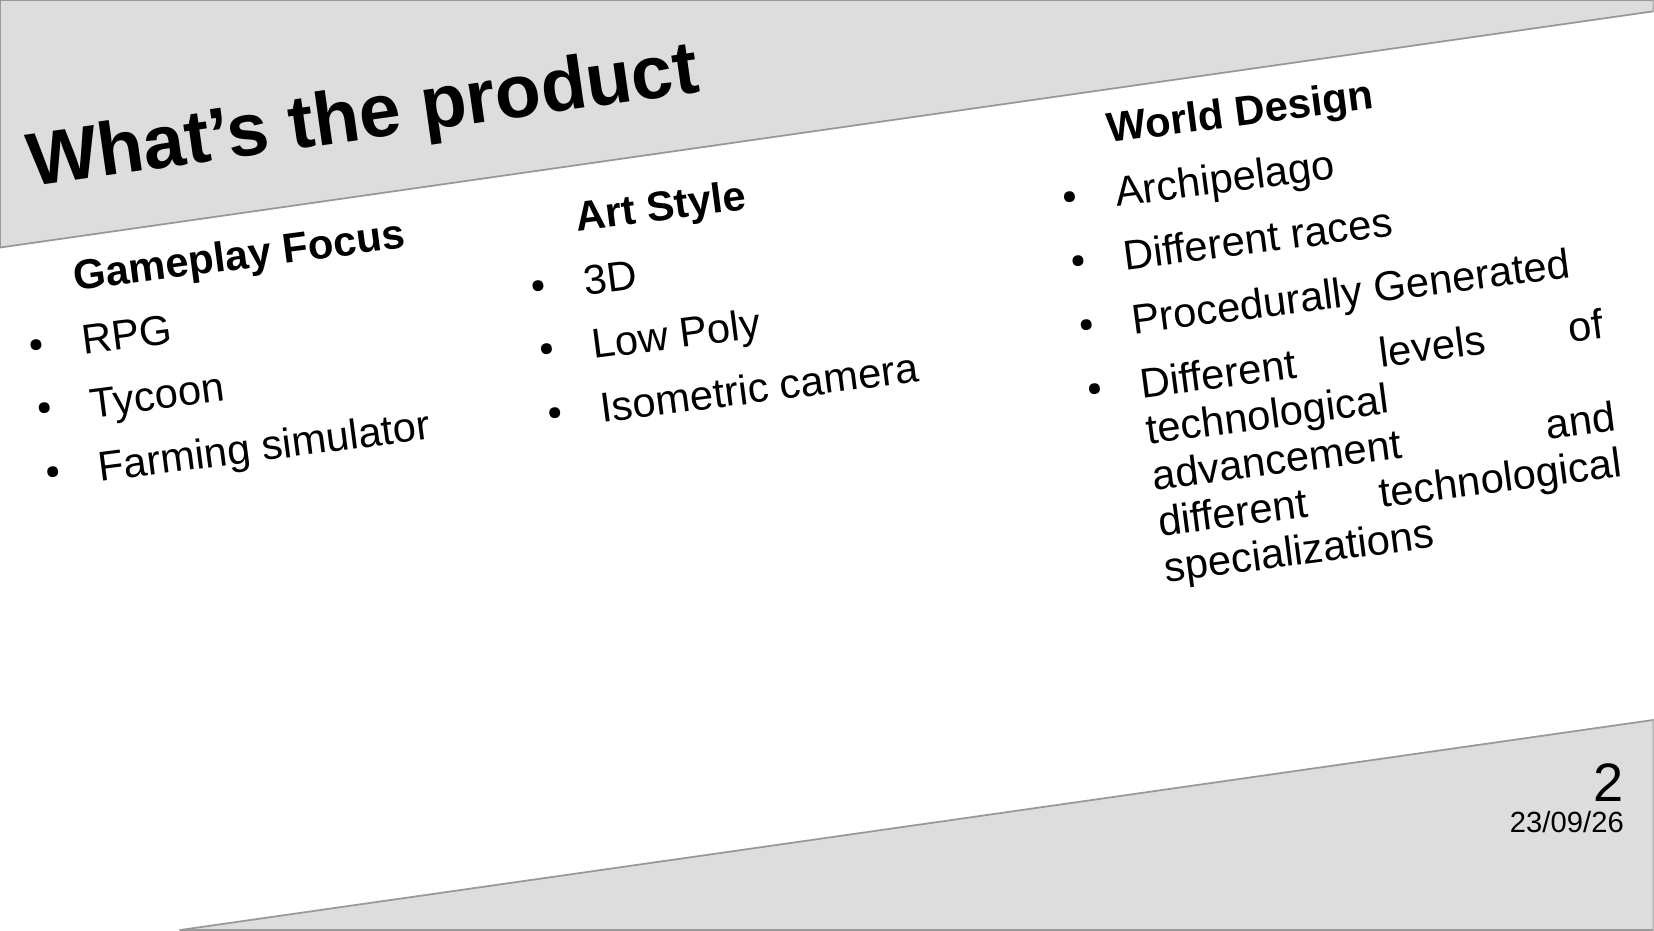

# What’s the product
World Design
Archipelago
Different races
Procedurally Generated
Different levels of technological advancement and different technological specializations
Art Style
3D
Low Poly
Isometric camera
Gameplay Focus
RPG
Tycoon
Farming simulator
2